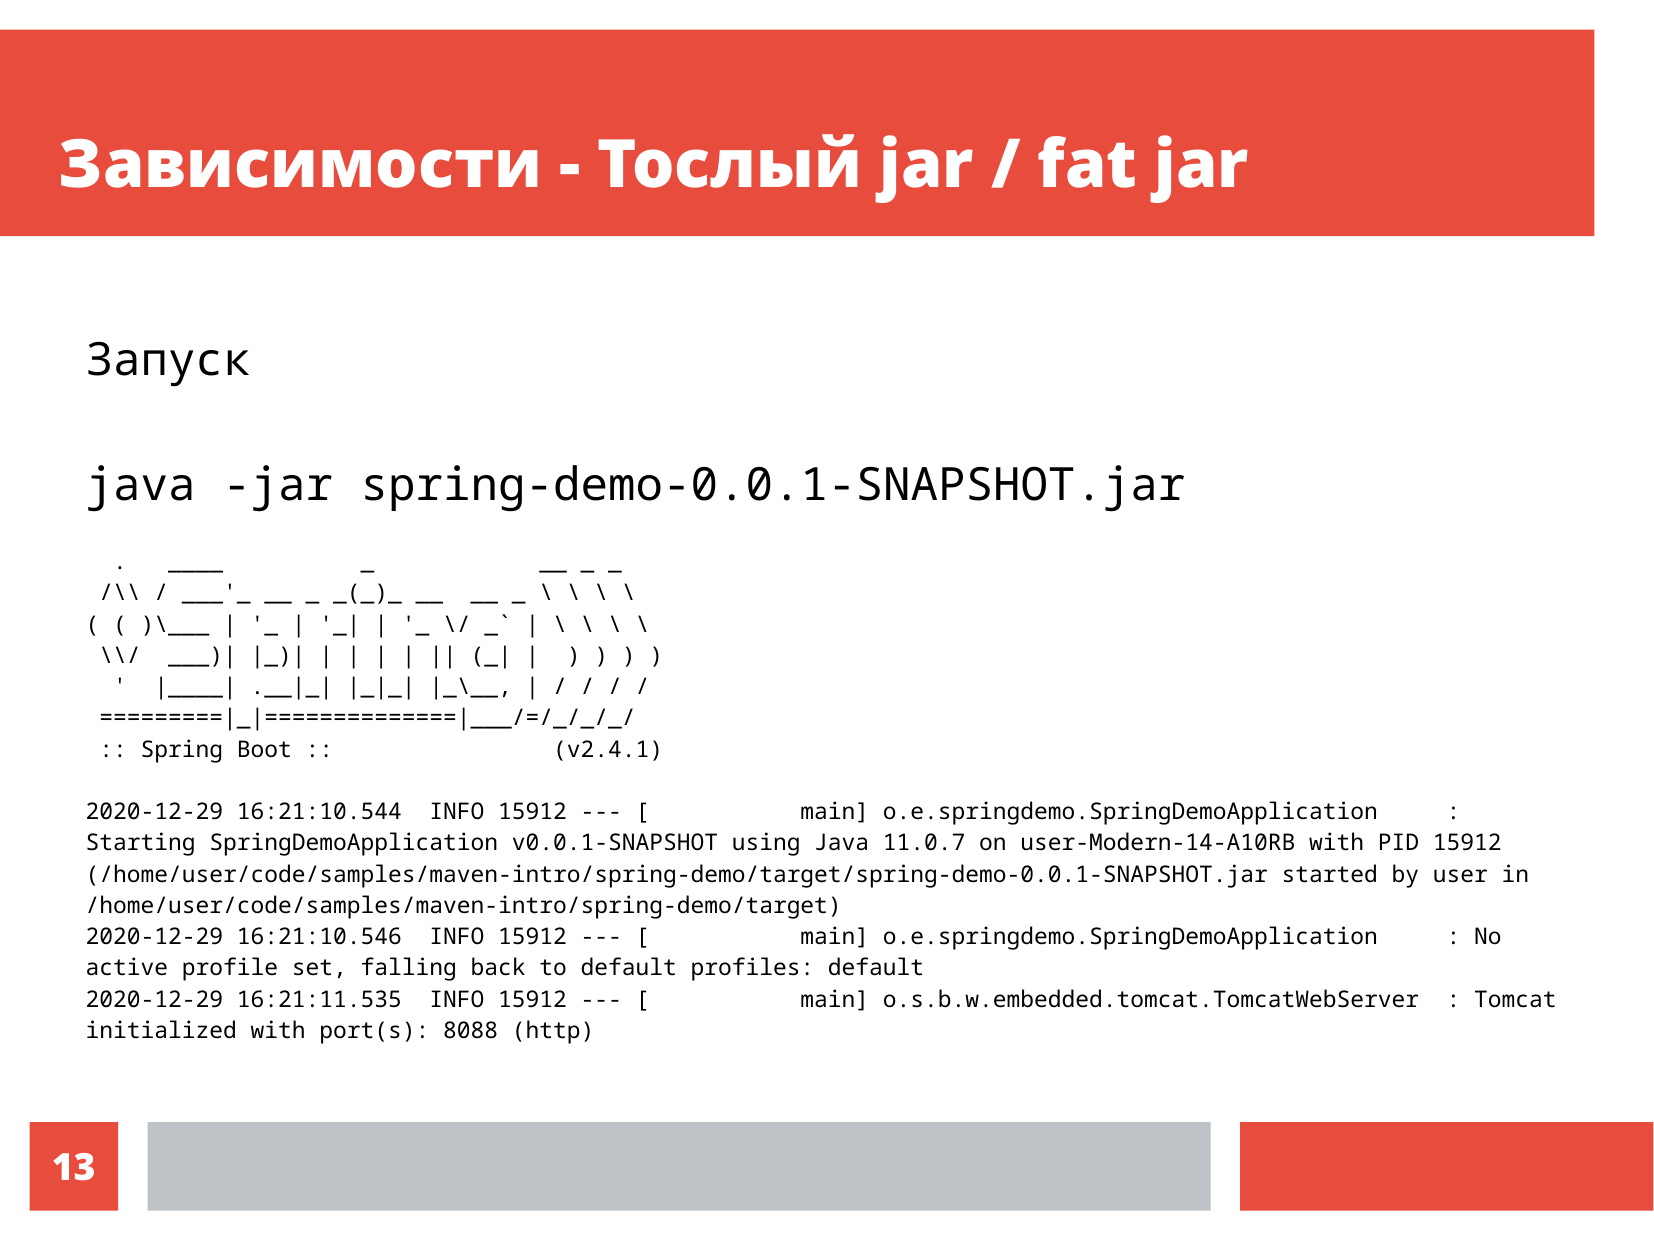

# Зависимости - Тослый jar / fat jar
Запуск
java -jar spring-demo-0.0.1-SNAPSHOT.jar
 . ____ _ __ _ _
 /\\ / ___'_ __ _ _(_)_ __ __ _ \ \ \ \
( ( )\___ | '_ | '_| | '_ \/ _` | \ \ \ \
 \\/ ___)| |_)| | | | | || (_| | ) ) ) )
 ' |____| .__|_| |_|_| |_\__, | / / / /
 =========|_|==============|___/=/_/_/_/
 :: Spring Boot :: (v2.4.1)
2020-12-29 16:21:10.544 INFO 15912 --- [ main] o.e.springdemo.SpringDemoApplication : Starting SpringDemoApplication v0.0.1-SNAPSHOT using Java 11.0.7 on user-Modern-14-A10RB with PID 15912 (/home/user/code/samples/maven-intro/spring-demo/target/spring-demo-0.0.1-SNAPSHOT.jar started by user in /home/user/code/samples/maven-intro/spring-demo/target)
2020-12-29 16:21:10.546 INFO 15912 --- [ main] o.e.springdemo.SpringDemoApplication : No active profile set, falling back to default profiles: default
2020-12-29 16:21:11.535 INFO 15912 --- [ main] o.s.b.w.embedded.tomcat.TomcatWebServer : Tomcat initialized with port(s): 8088 (http)
13